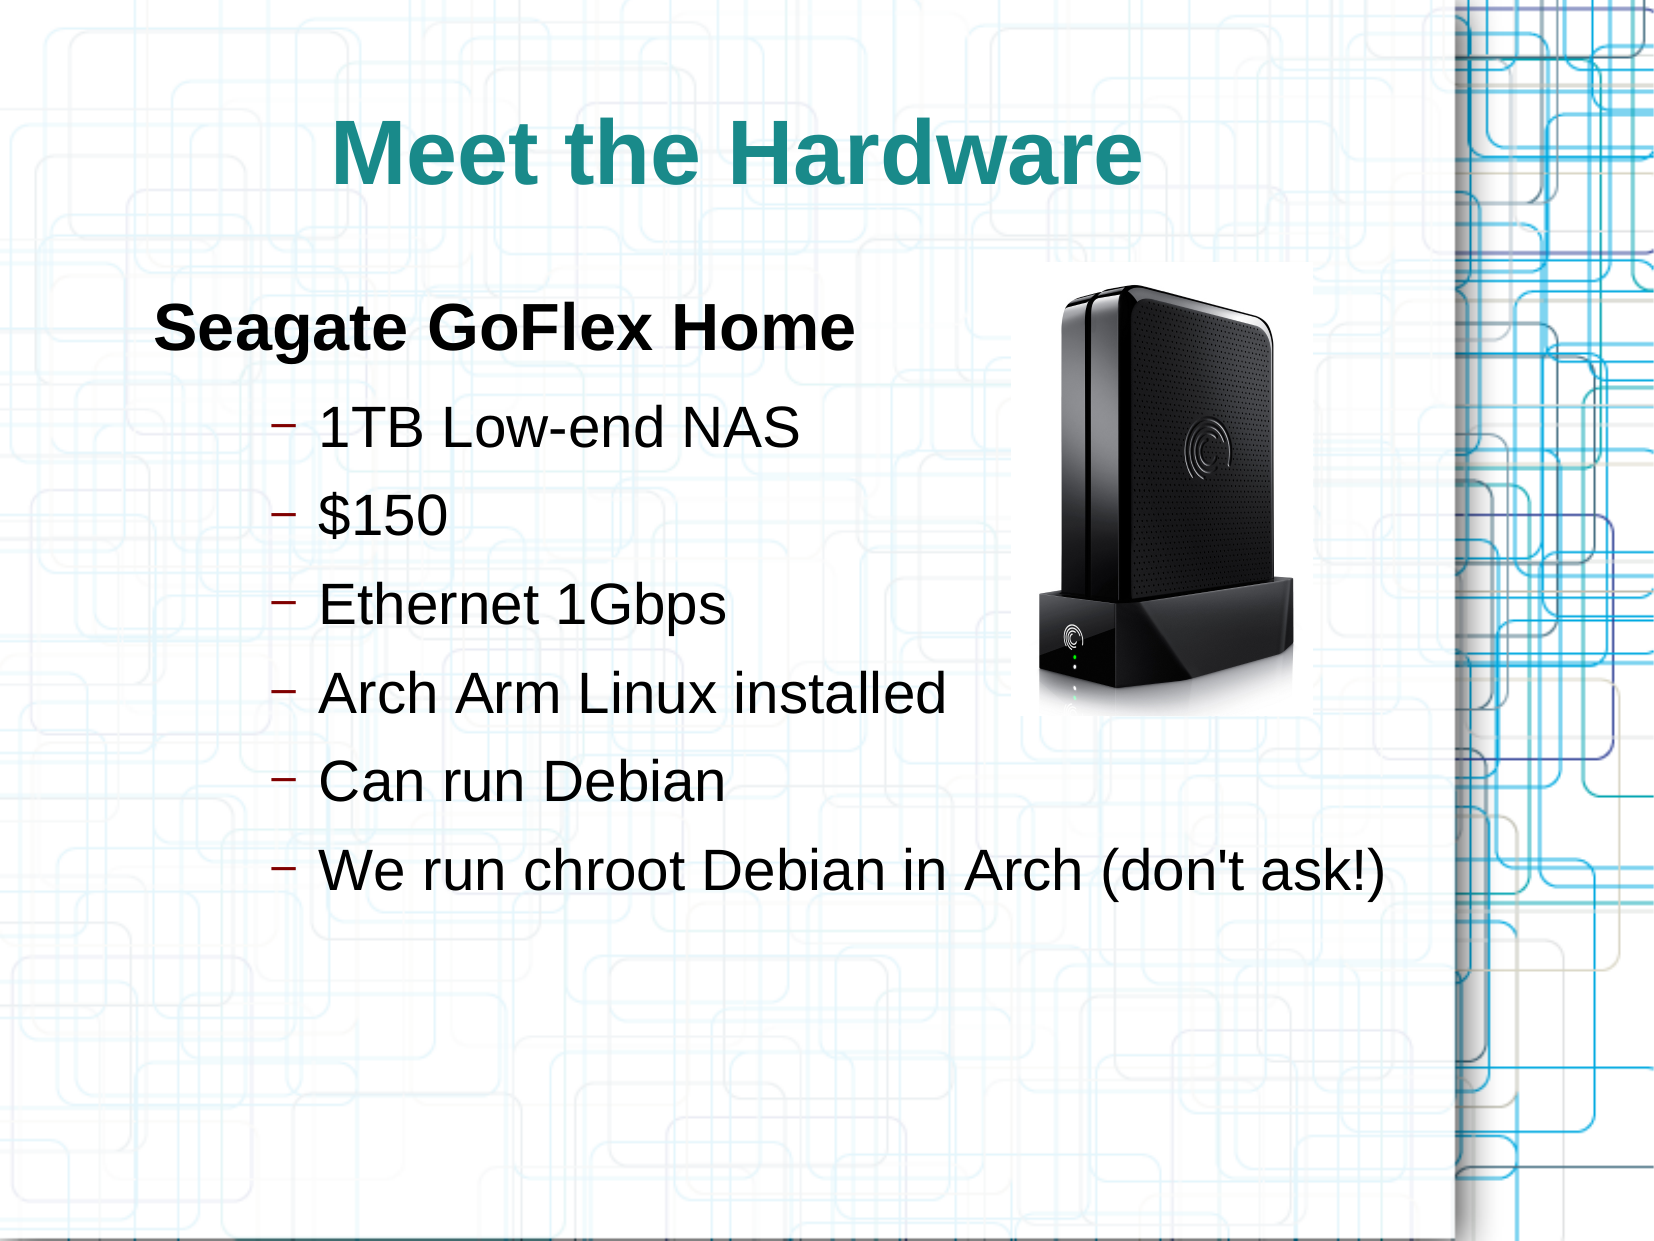

# Meet the Hardware
Seagate GoFlex Home
1TB Low-end NAS
$150
Ethernet 1Gbps
Arch Arm Linux installed
Can run Debian
We run chroot Debian in Arch (don't ask!)